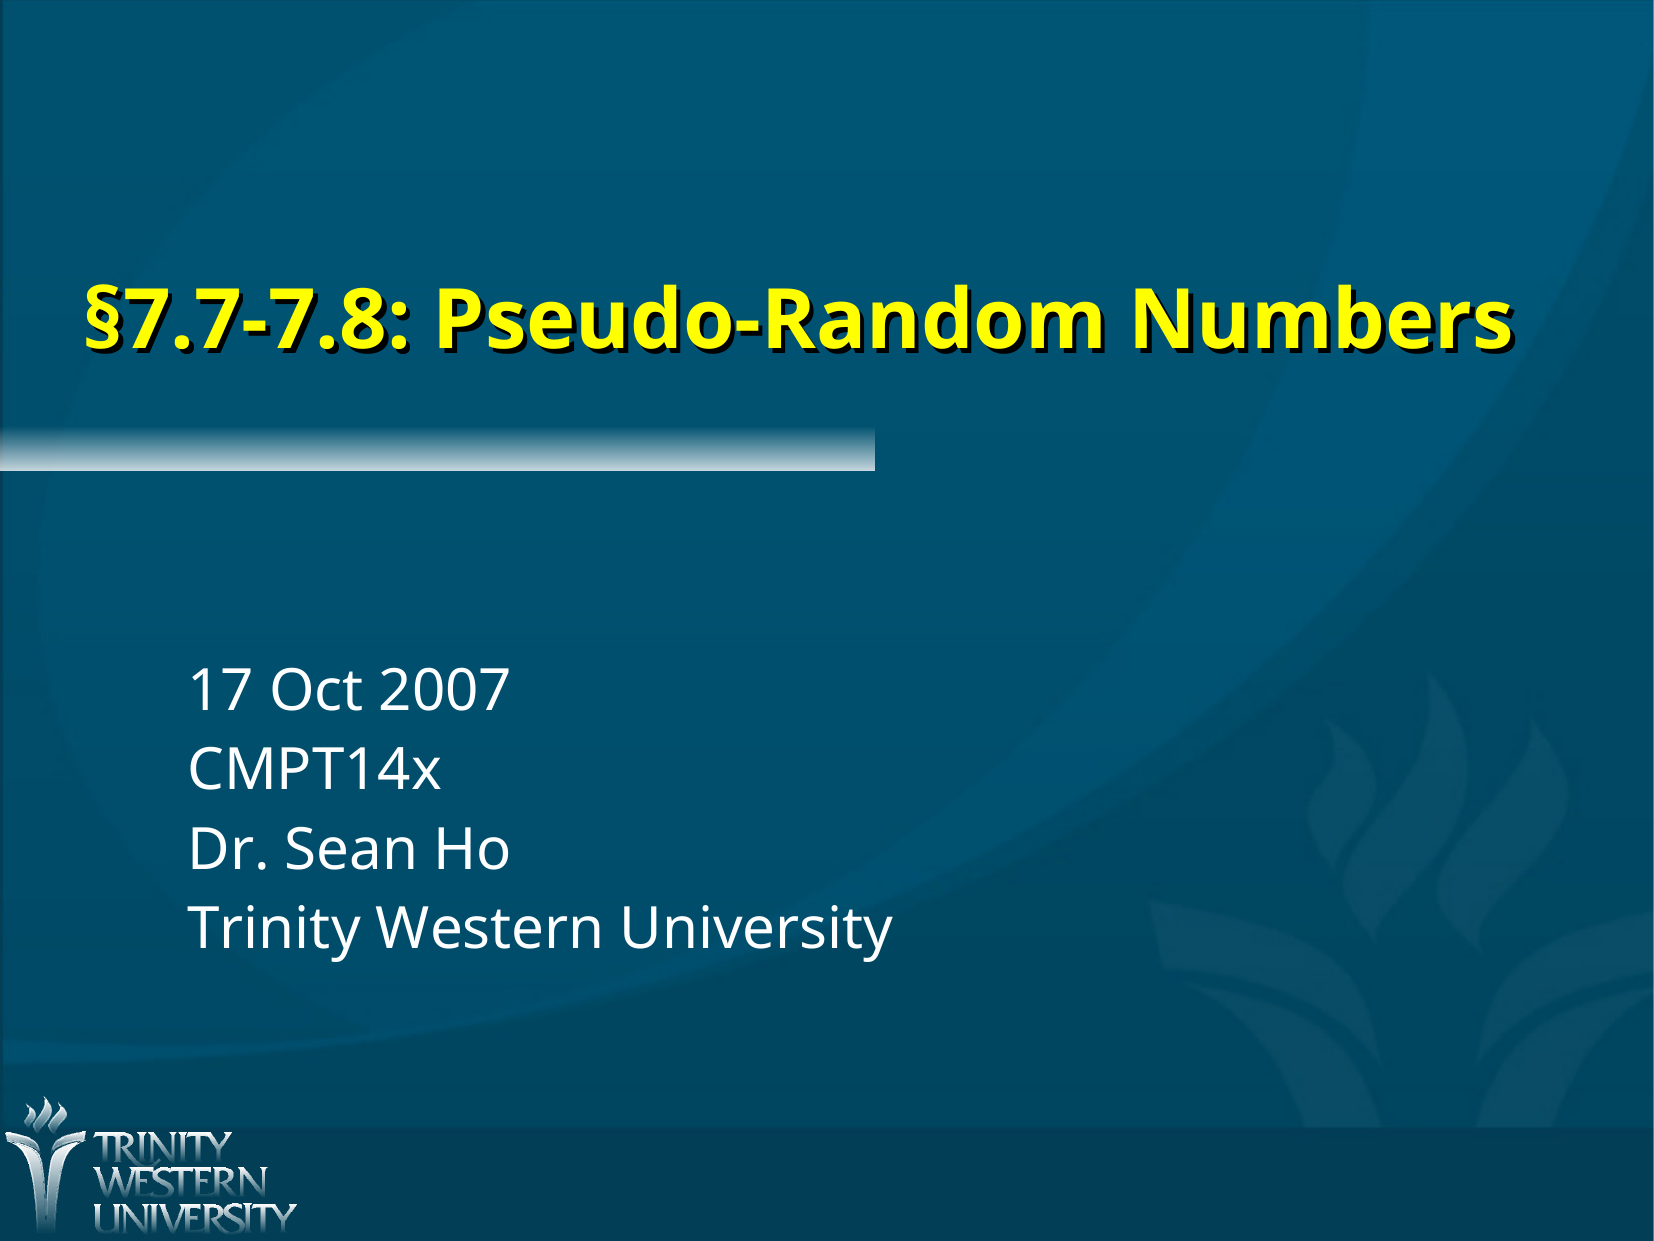

# §7.7-7.8: Pseudo-Random Numbers
17 Oct 2007
CMPT14x
Dr. Sean Ho
Trinity Western University